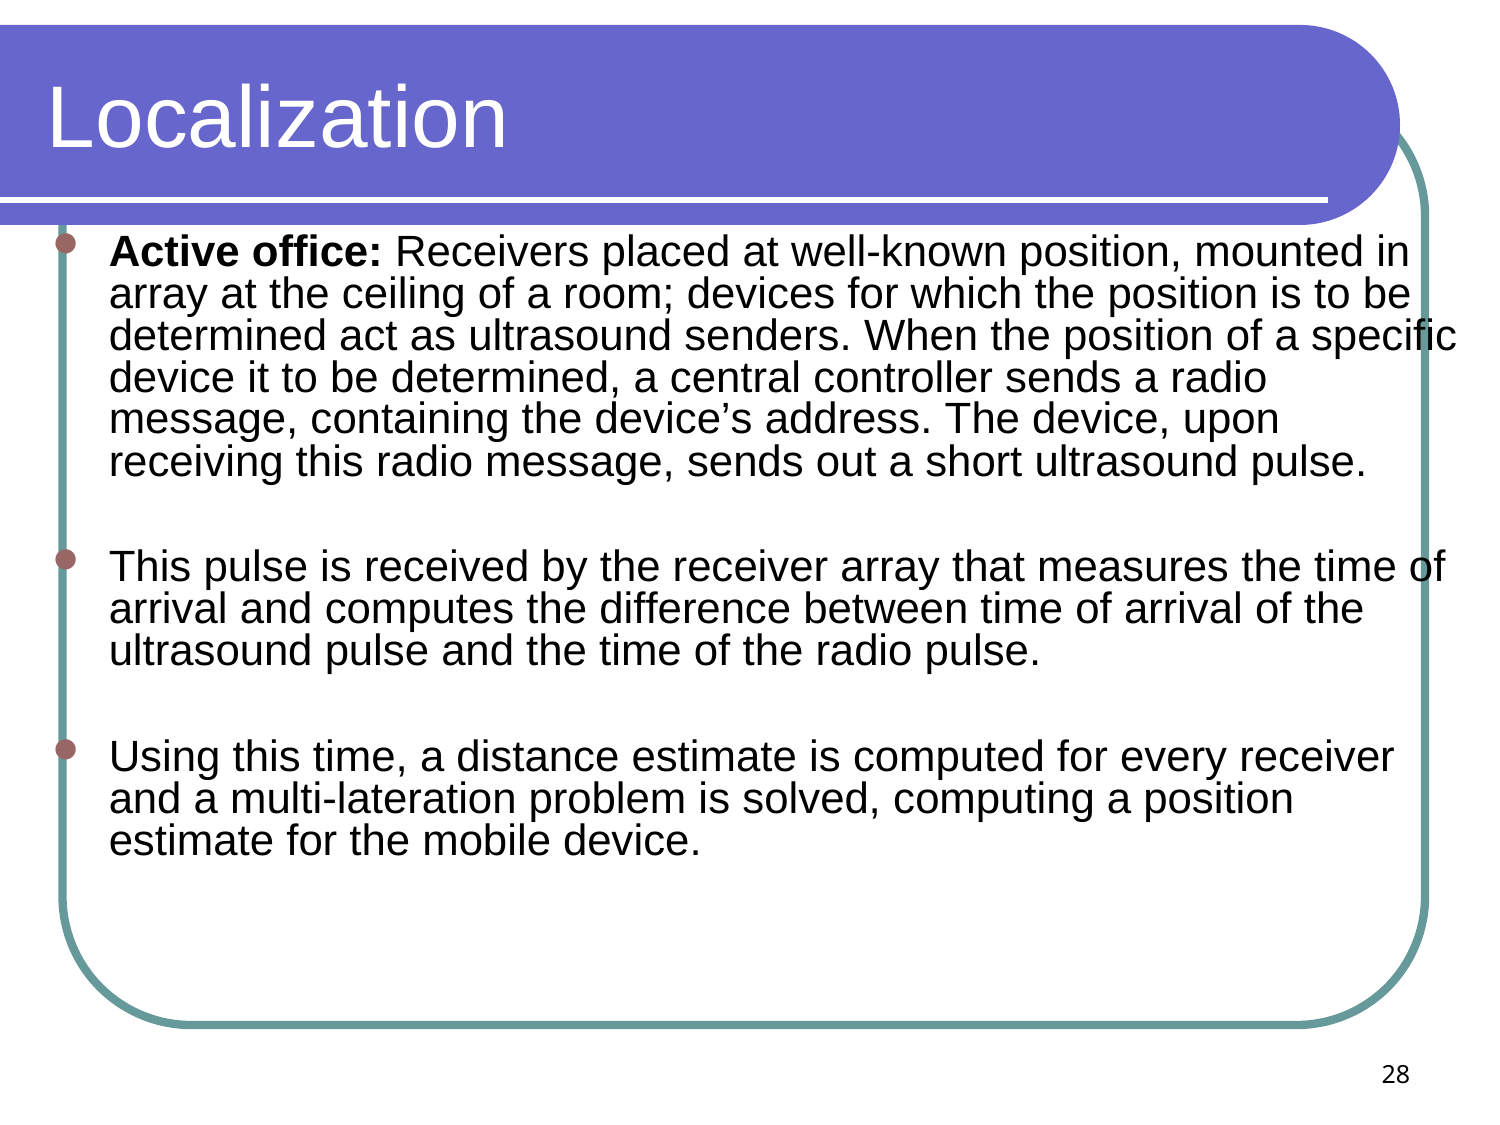

# Localization
Active office: Receivers placed at well-known position, mounted in array at the ceiling of a room; devices for which the position is to be determined act as ultrasound senders. When the position of a specific device it to be determined, a central controller sends a radio message, containing the device’s address. The device, upon receiving this radio message, sends out a short ultrasound pulse.
This pulse is received by the receiver array that measures the time of arrival and computes the difference between time of arrival of the ultrasound pulse and the time of the radio pulse.
Using this time, a distance estimate is computed for every receiver and a multi-lateration problem is solved, computing a position estimate for the mobile device.